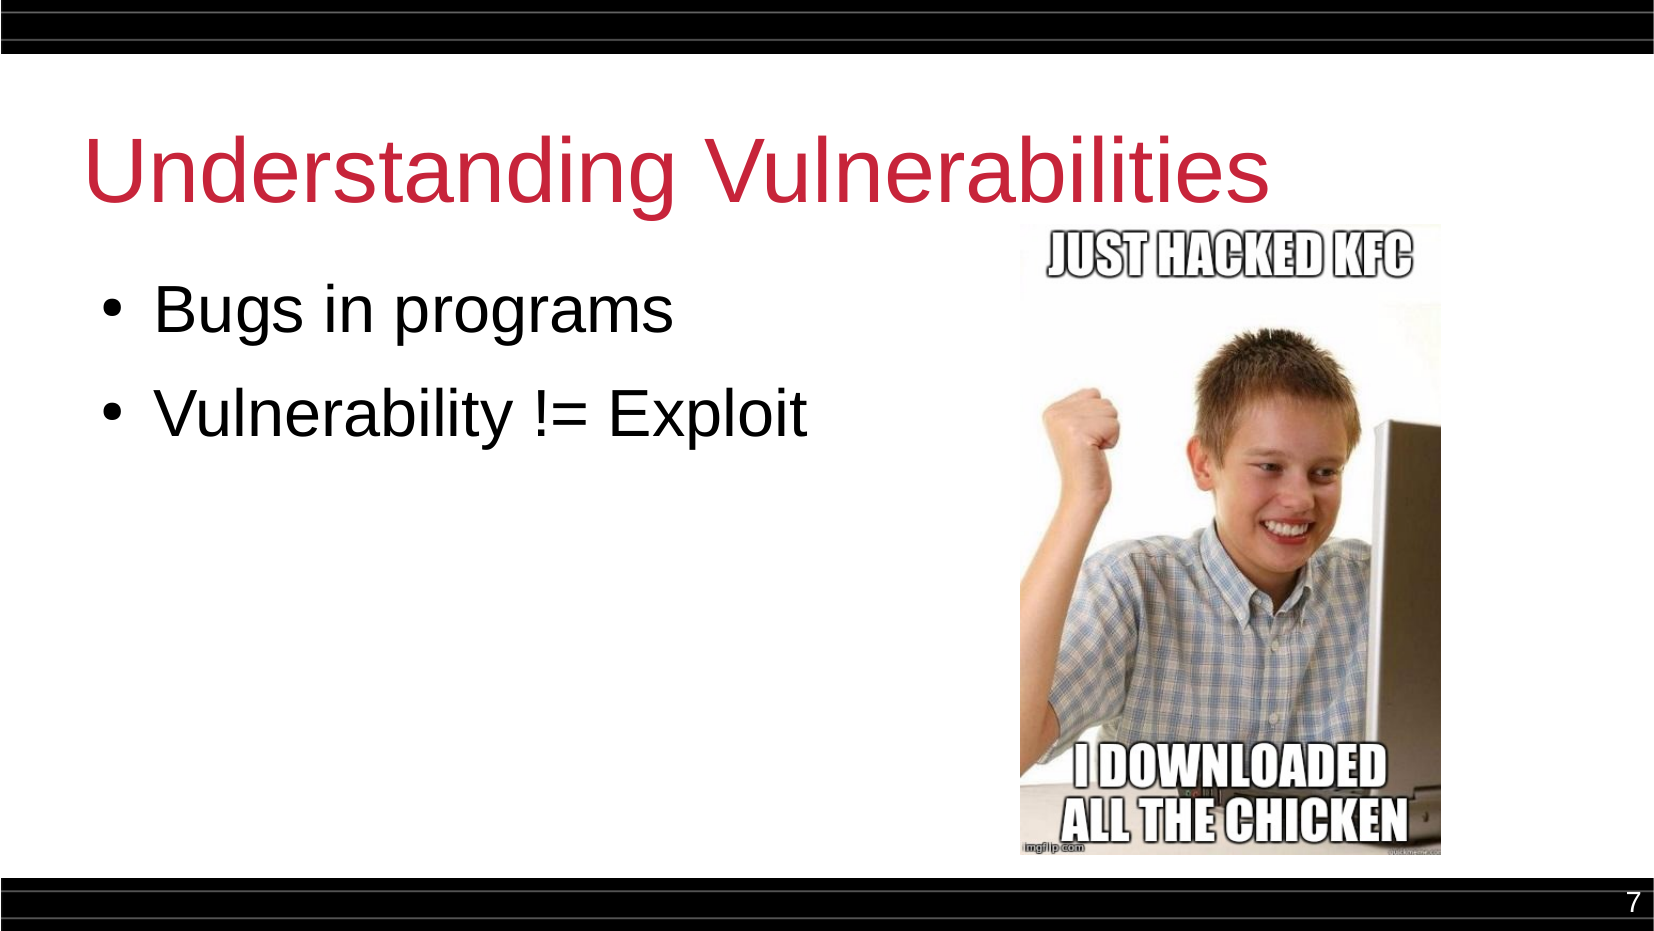

# Understanding Vulnerabilities
Bugs in programs
Vulnerability != Exploit